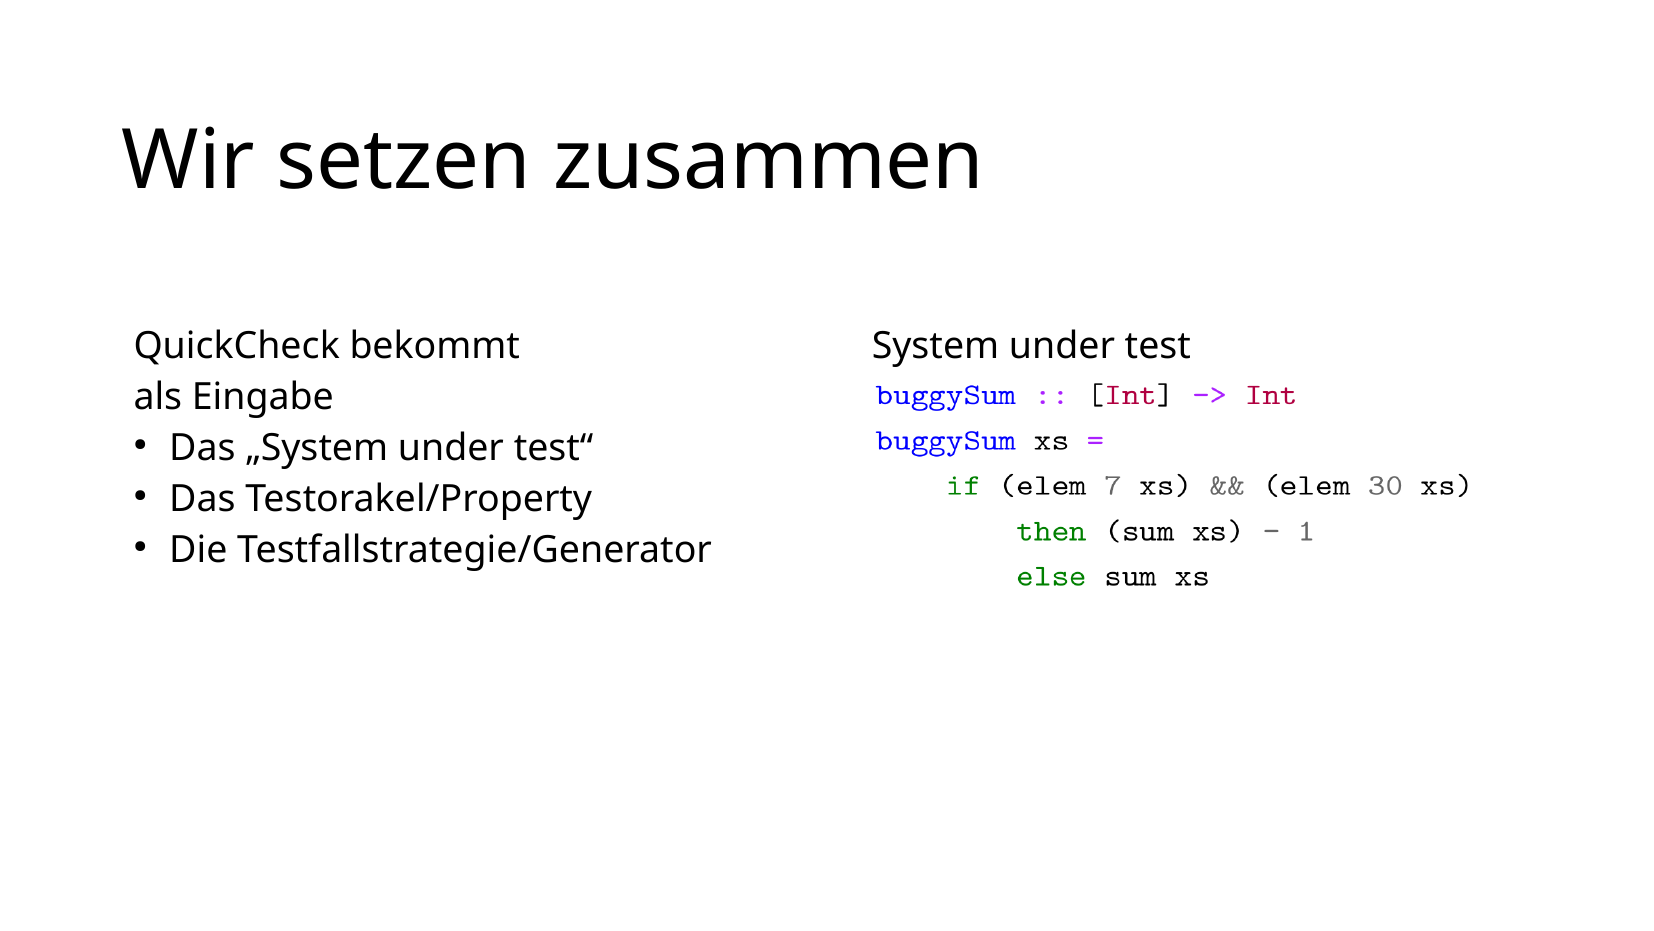

Wir setzen zusammen
QuickCheck bekommt					System under test
als Eingabe
Das „System under test“
Das Testorakel/Property
Die Testfallstrategie/Generator